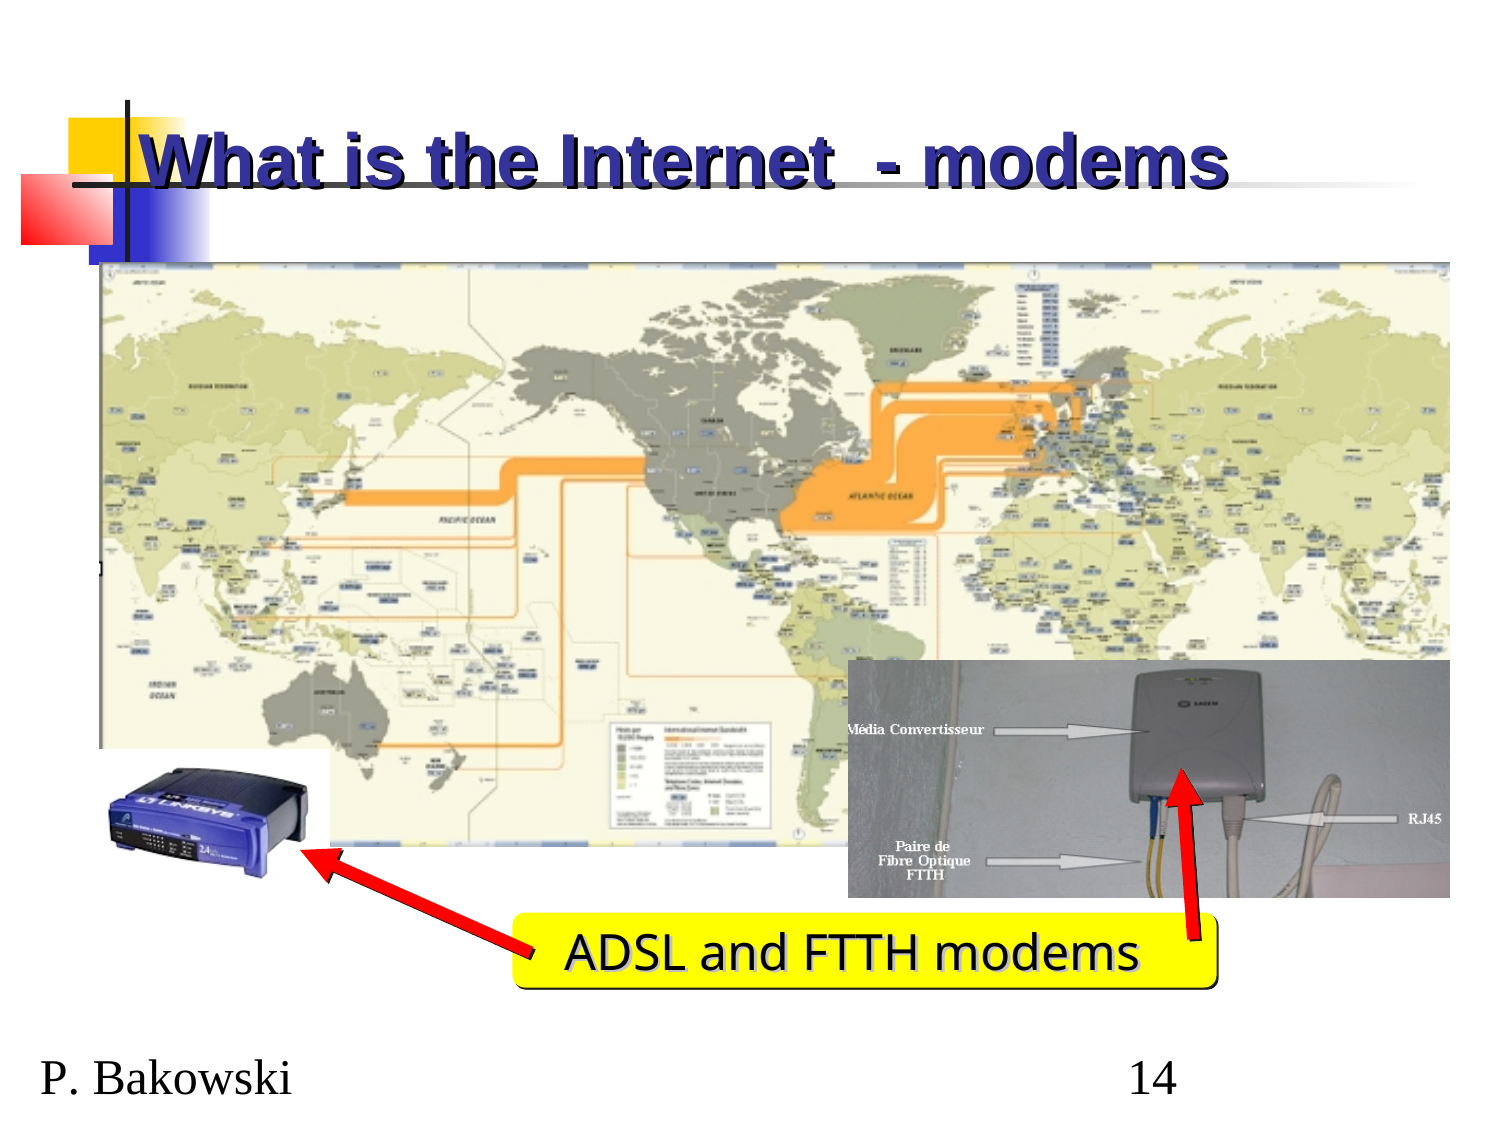

# What is the Internet - modems
ADSL and FTTH modems
P.Bakowski
14